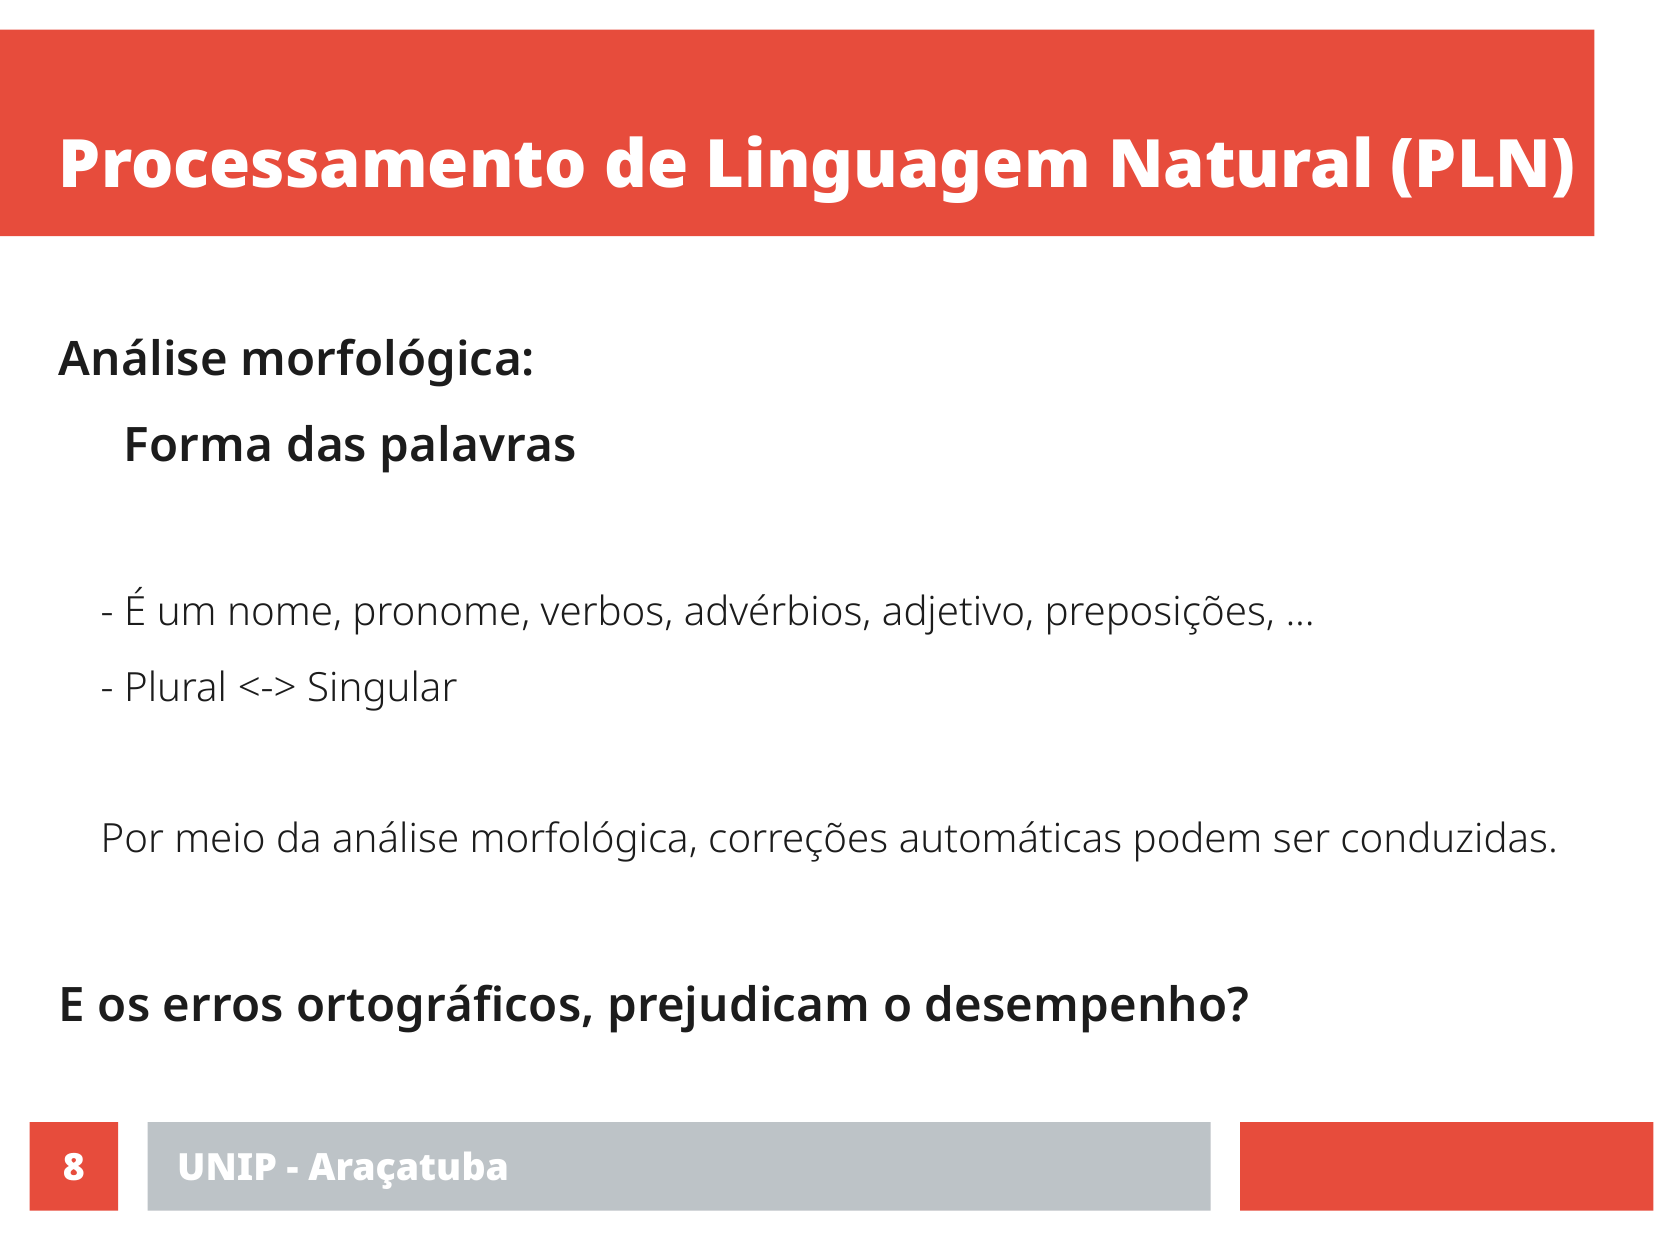

# Processamento de Linguagem Natural (PLN)
Análise morfológica:
 	Forma das palavras
- É um nome, pronome, verbos, advérbios, adjetivo, preposições, ...
- Plural <-> Singular
Por meio da análise morfológica, correções automáticas podem ser conduzidas.
E os erros ortográficos, prejudicam o desempenho?
8
UNIP - Araçatuba